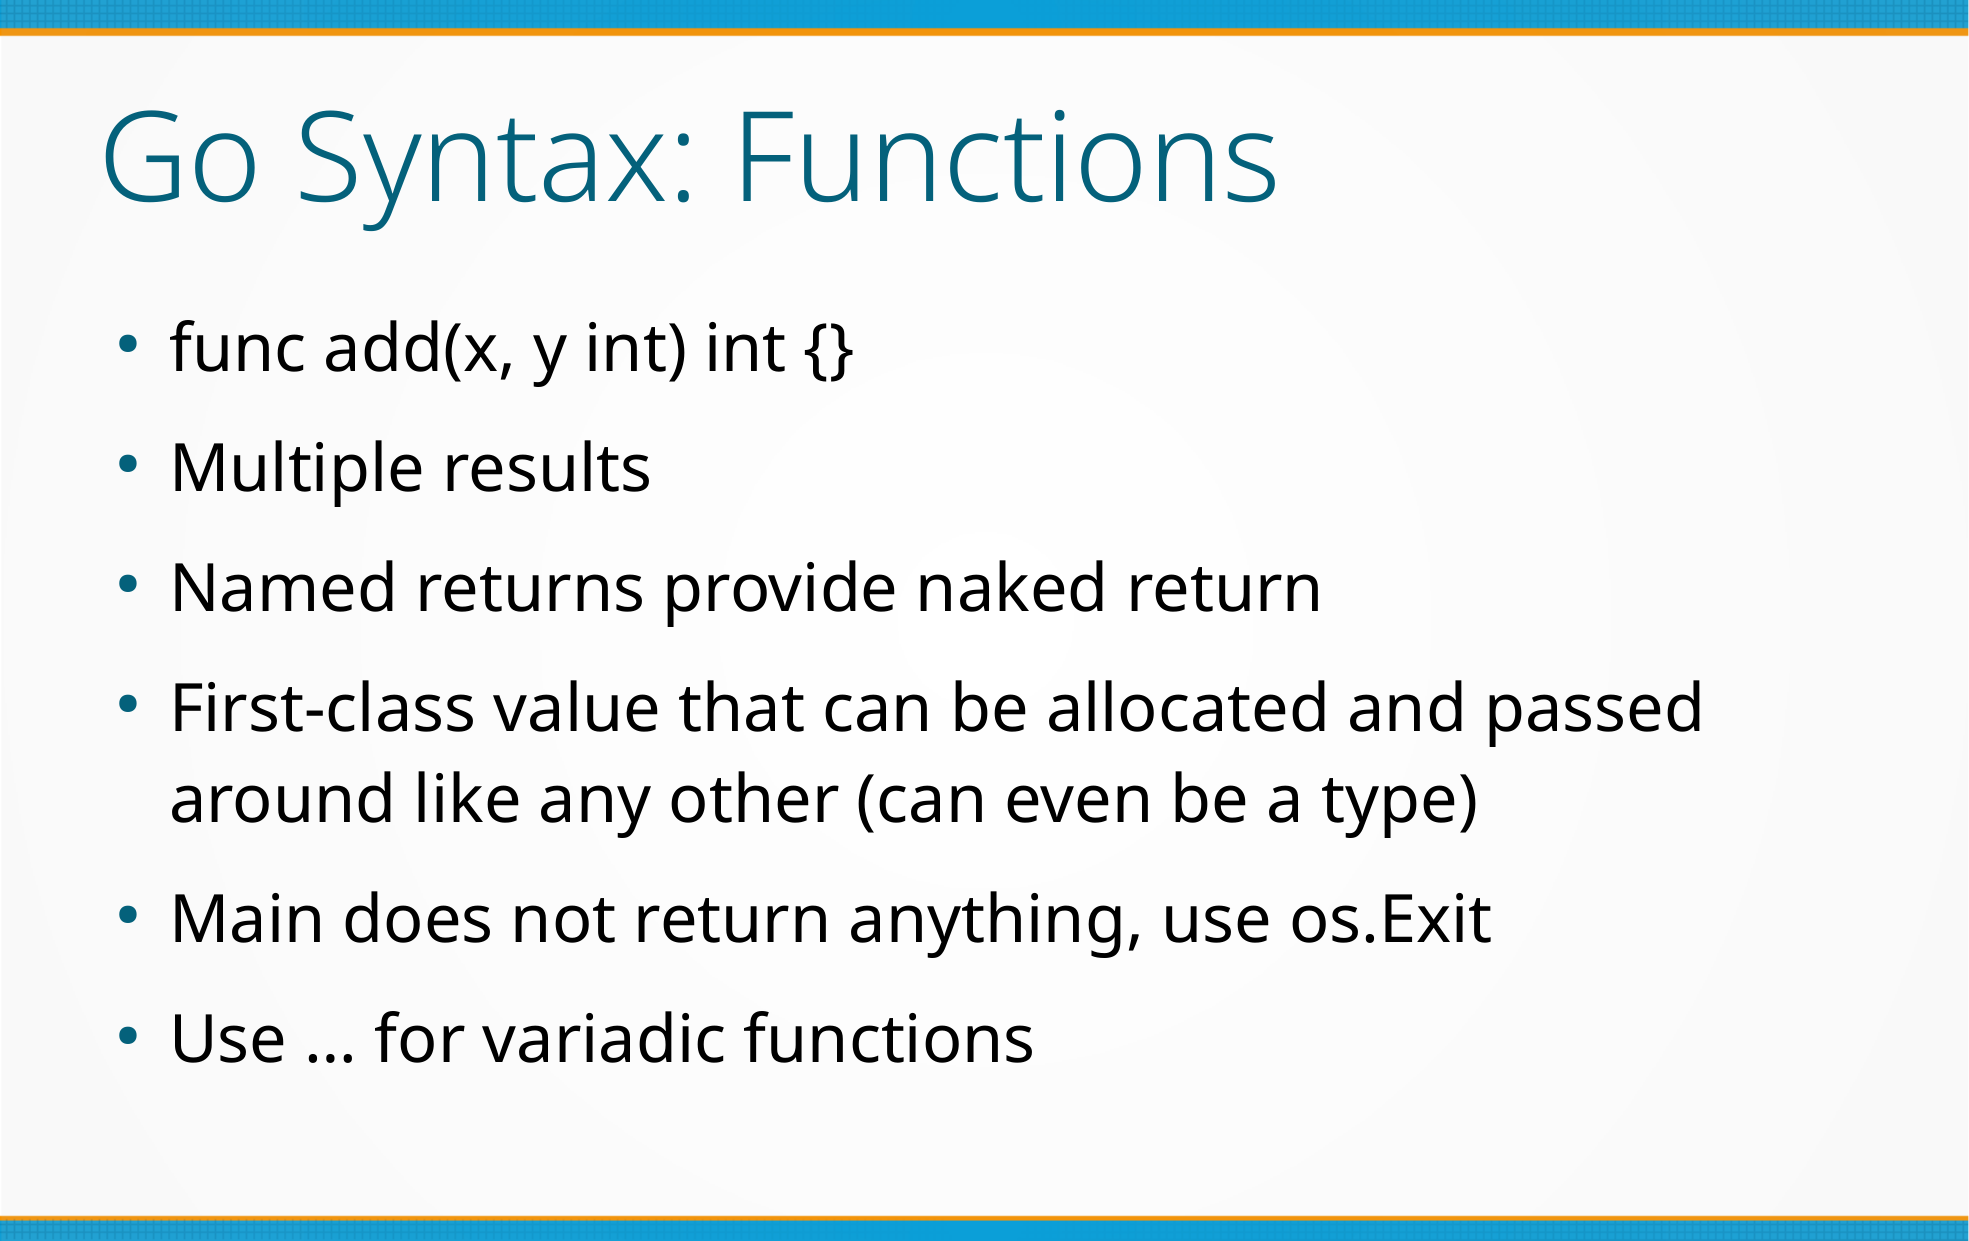

# Go Syntax: Functions
func add(x, y int) int {}
Multiple results
Named returns provide naked return
First-class value that can be allocated and passed around like any other (can even be a type)
Main does not return anything, use os.Exit
Use … for variadic functions